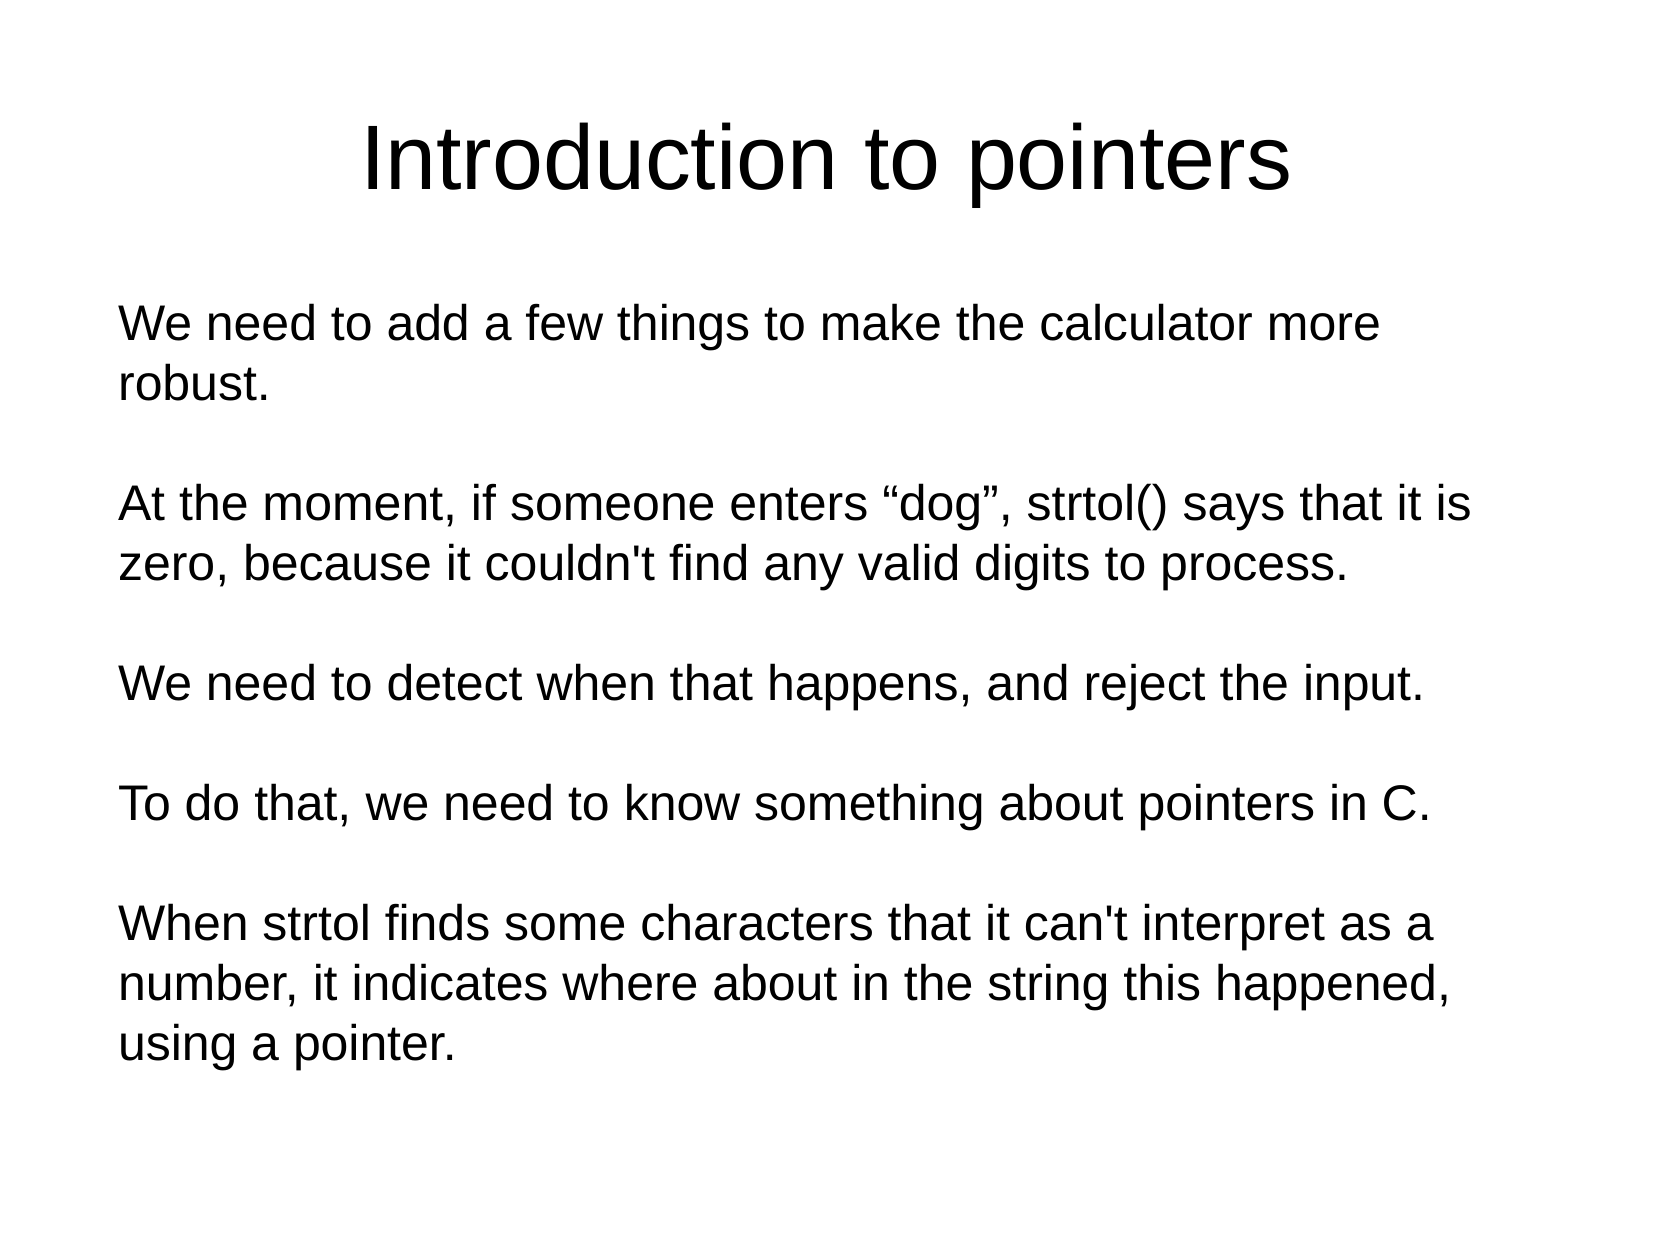

# Introduction to pointers
We need to add a few things to make the calculator more robust.
At the moment, if someone enters “dog”, strtol() says that it is zero, because it couldn't find any valid digits to process.
We need to detect when that happens, and reject the input.
To do that, we need to know something about pointers in C.
When strtol finds some characters that it can't interpret as a number, it indicates where about in the string this happened, using a pointer.